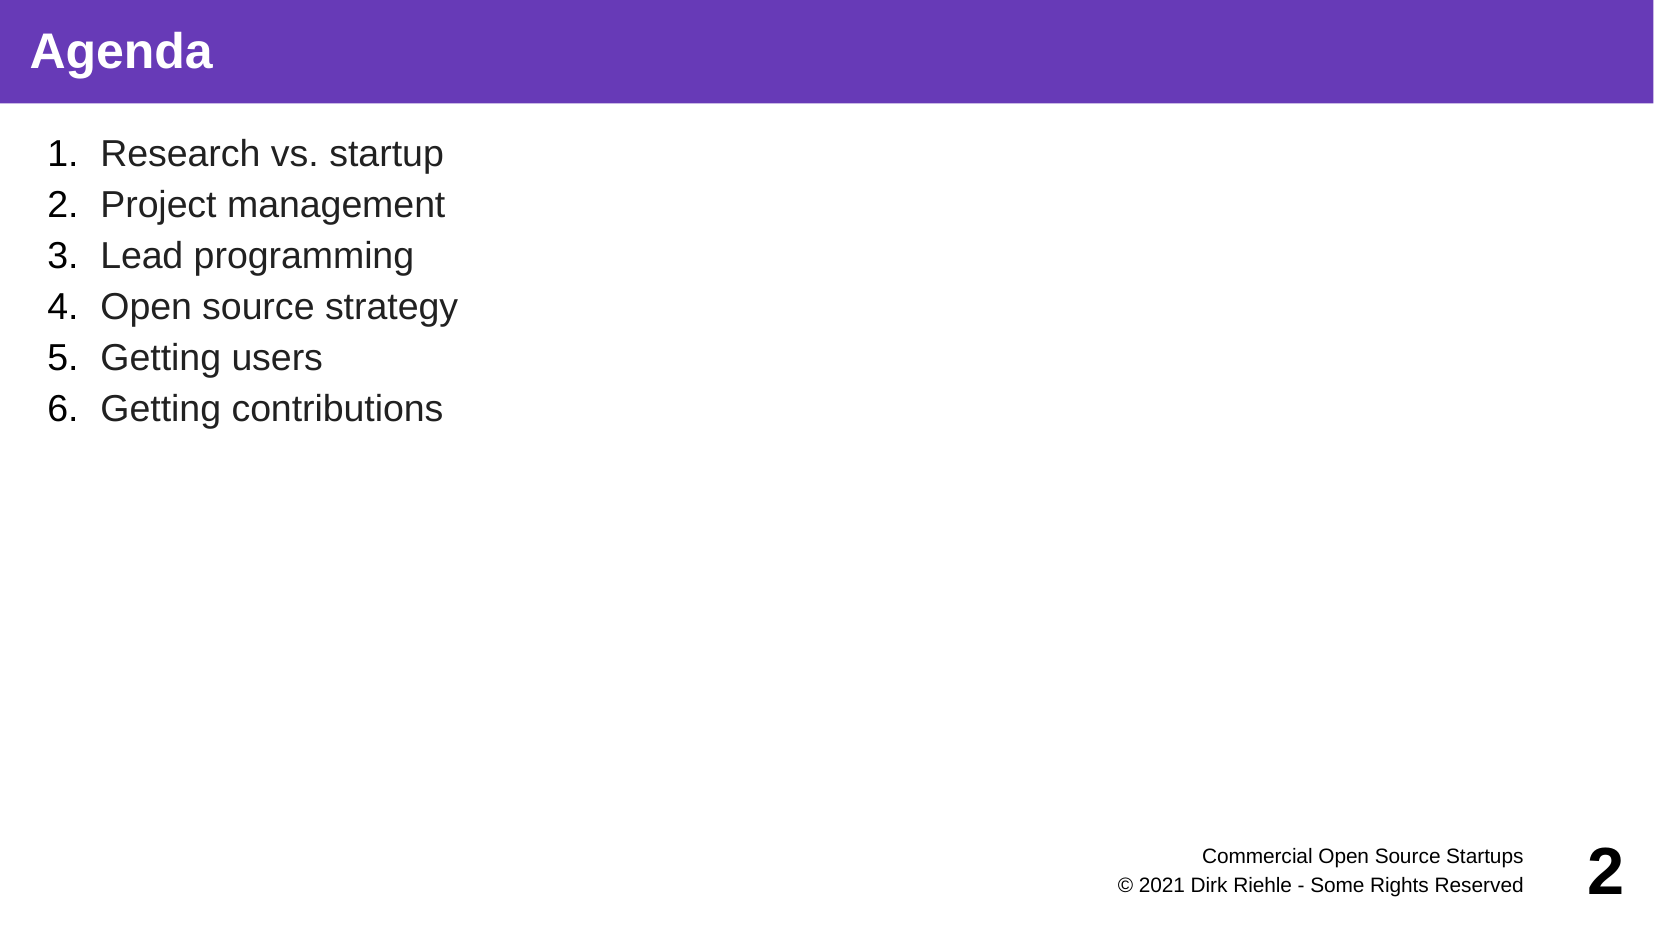

# Agenda
Research vs. startup
Project management
Lead programming
Open source strategy
Getting users
Getting contributions
Commercial Open Source Startups
2
© 2021 Dirk Riehle - Some Rights Reserved